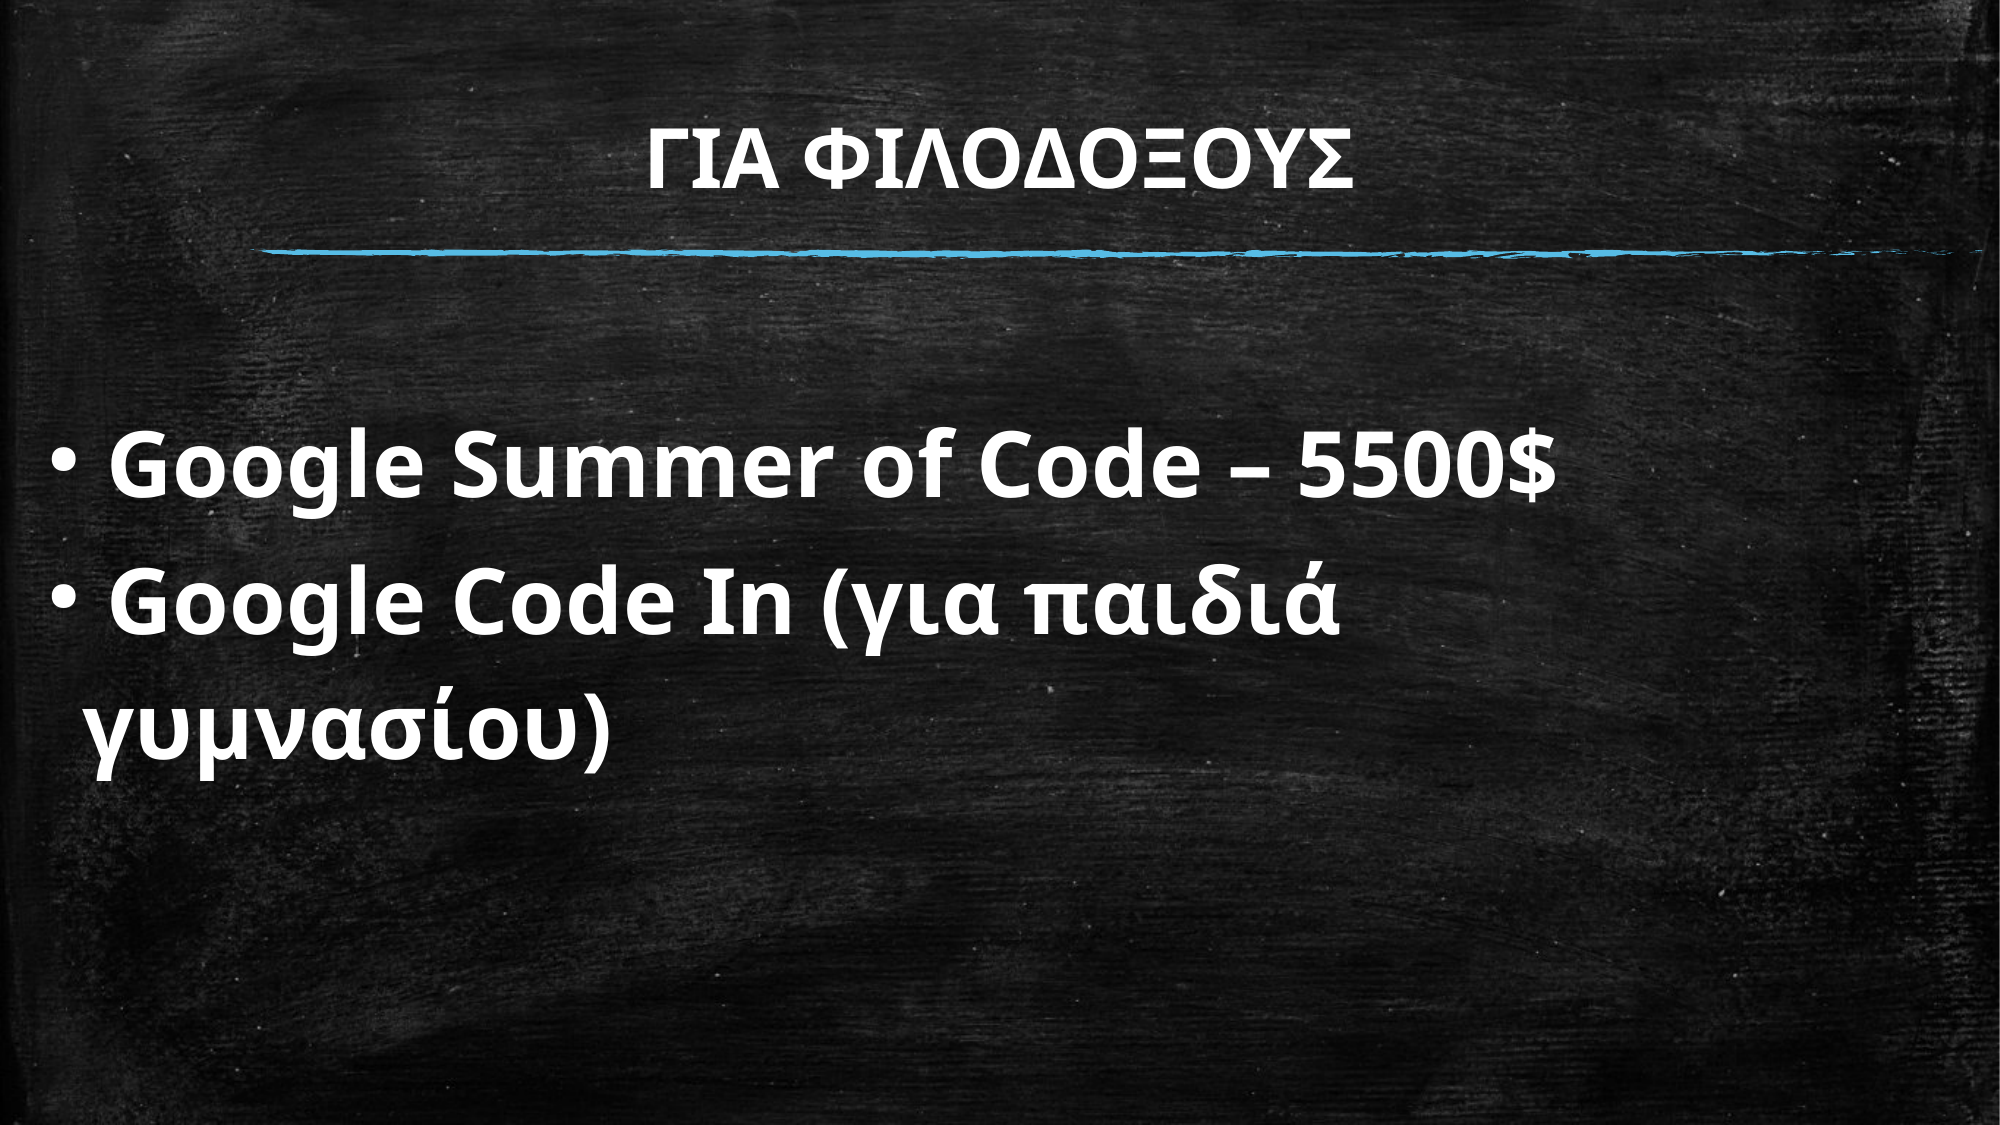

# ΓΙΑ ΦΙΛΟΔΟΞΟΥΣ
 Google Summer of Code – 5500$
 Google Code In (για παιδιά γυμνασίου)